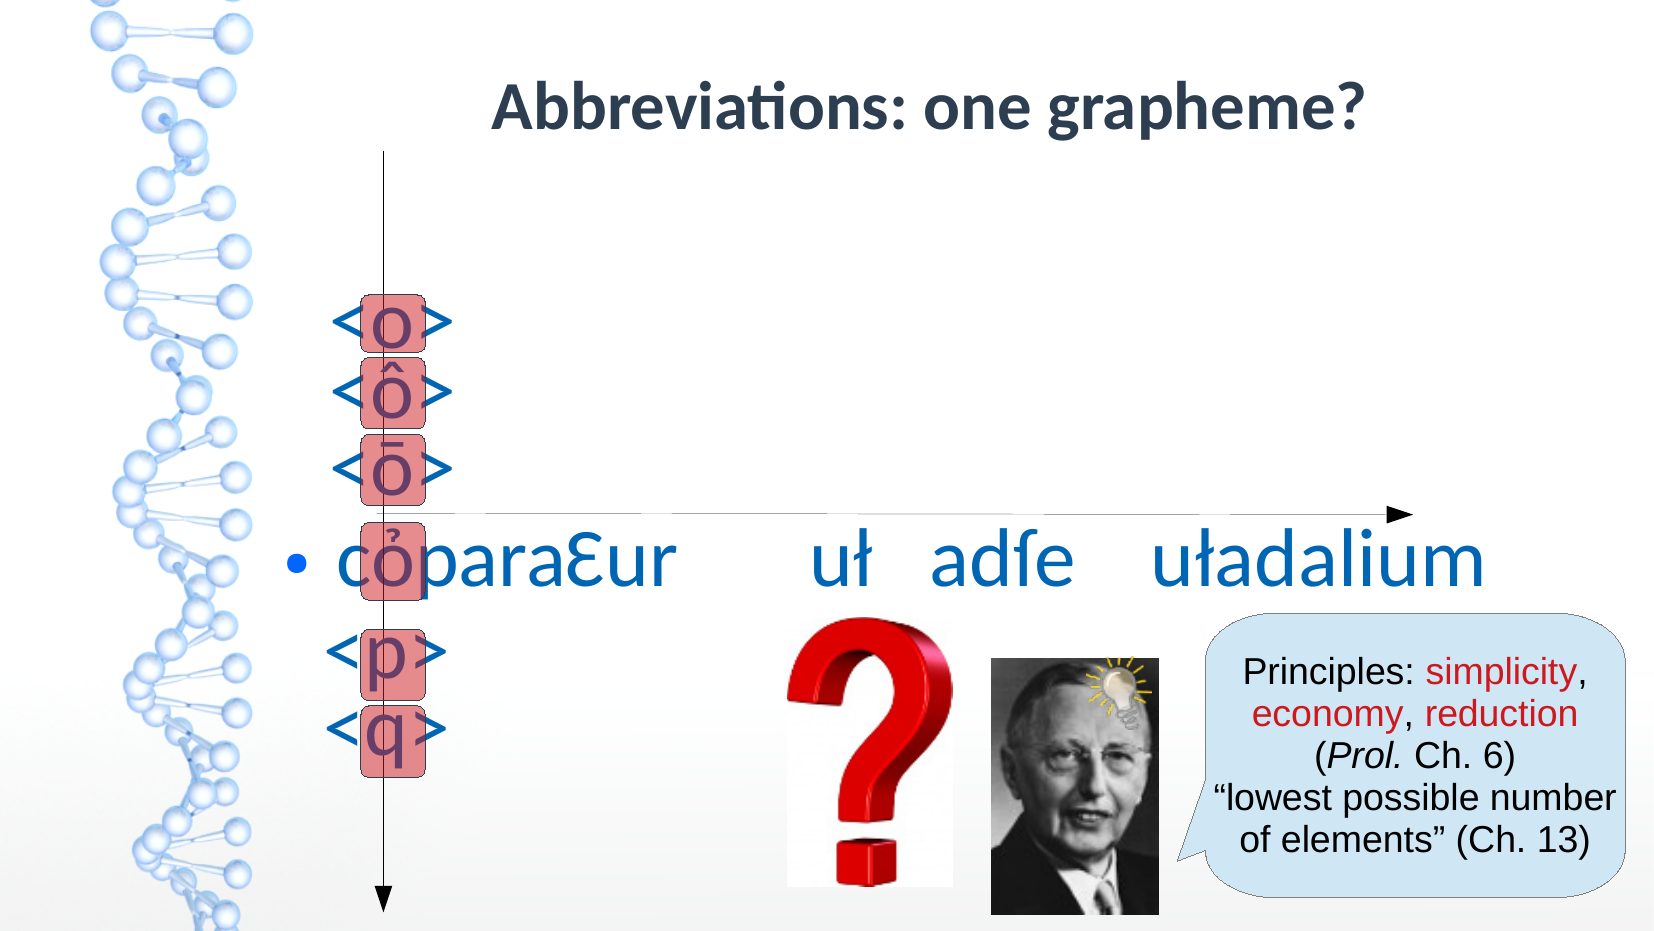

# Abbreviations: one grapheme?
<o>
<ô>
<ō>
cỏparaƐur uł adſe uładalium
<p>
Principles: simplicity,
economy, reduction
(Prol. Ch. 6)
“lowest possible number
of elements” (Ch. 13)
<q>